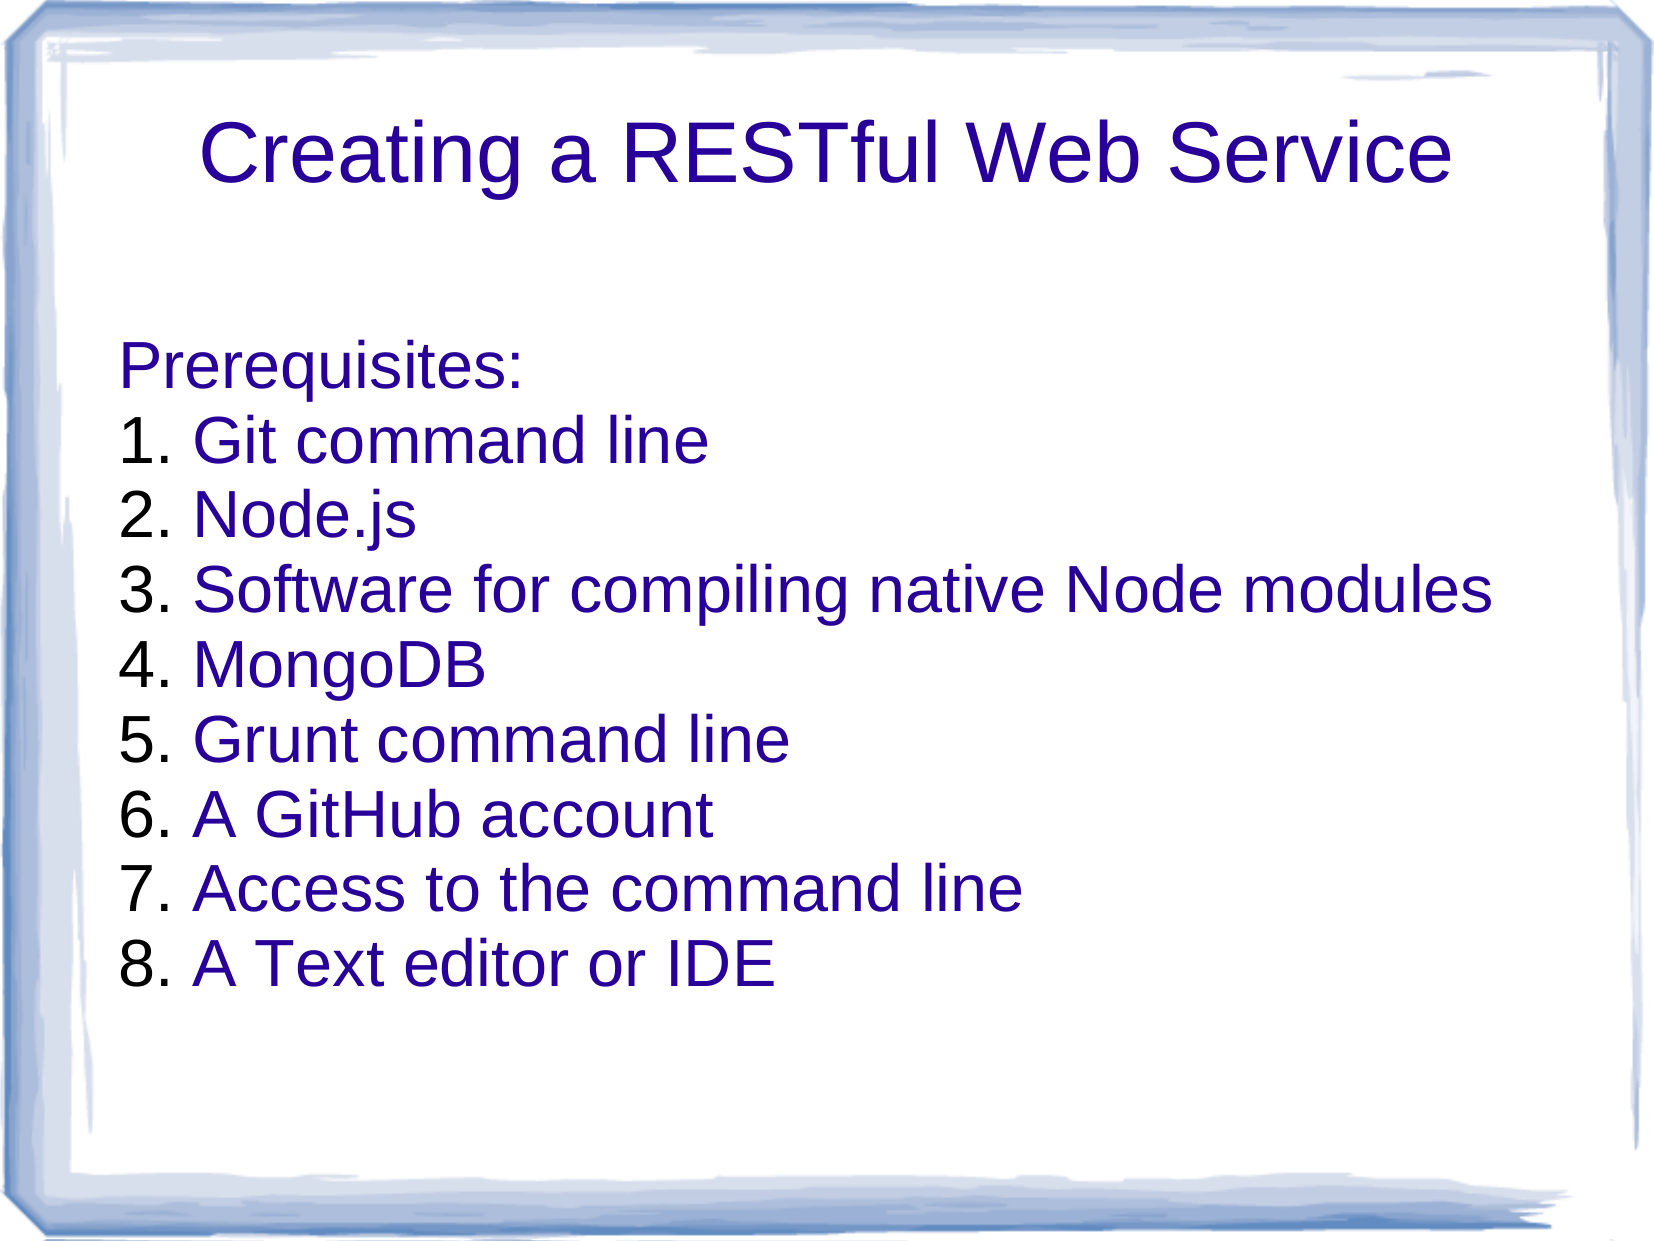

# Creating a RESTful Web Service
Prerequisites:
 Git command line
 Node.js
 Software for compiling native Node modules
 MongoDB
 Grunt command line
 A GitHub account
 Access to the command line
 A Text editor or IDE